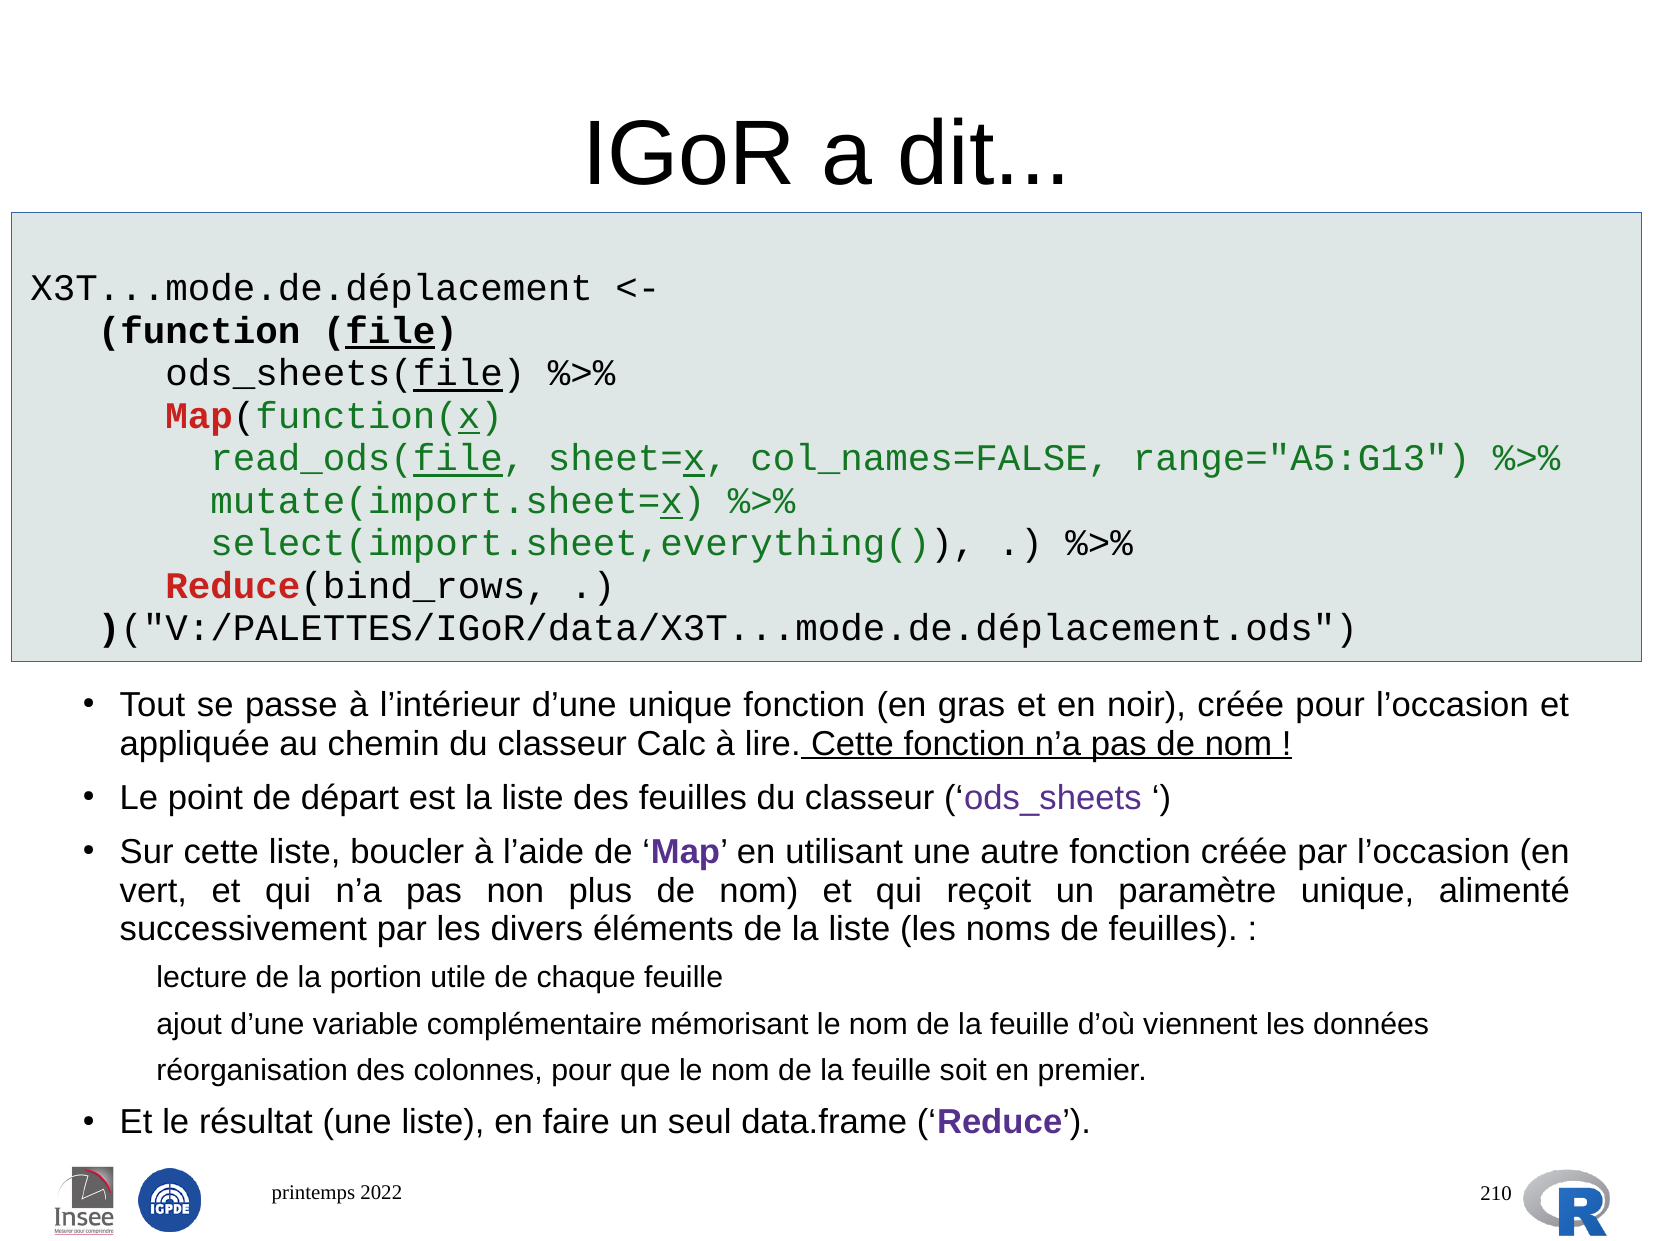

# IGoR a dit...
X3T...mode.de.déplacement <-
 (function (file)
 ods_sheets(file) %>%
 Map(function(x)
 read_ods(file, sheet=x, col_names=FALSE, range="A5:G13") %>%
 mutate(import.sheet=x) %>%
 select(import.sheet,everything()), .) %>%
 Reduce(bind_rows, .)
 )("V:/PALETTES/IGoR/data/X3T...mode.de.déplacement.ods")
Tout se passe à l’intérieur d’une unique fonction (en gras et en noir), créée pour l’occasion et appliquée au chemin du classeur Calc à lire. Cette fonction n’a pas de nom !
Le point de départ est la liste des feuilles du classeur (‘ods_sheets ‘)
Sur cette liste, boucler à l’aide de ‘Map’ en utilisant une autre fonction créée par l’occasion (en vert, et qui n’a pas non plus de nom) et qui reçoit un paramètre unique, alimenté successivement par les divers éléments de la liste (les noms de feuilles). :
lecture de la portion utile de chaque feuille
ajout d’une variable complémentaire mémorisant le nom de la feuille d’où viennent les données
réorganisation des colonnes, pour que le nom de la feuille soit en premier.
Et le résultat (une liste), en faire un seul data.frame (‘Reduce’).
printemps 2022
210